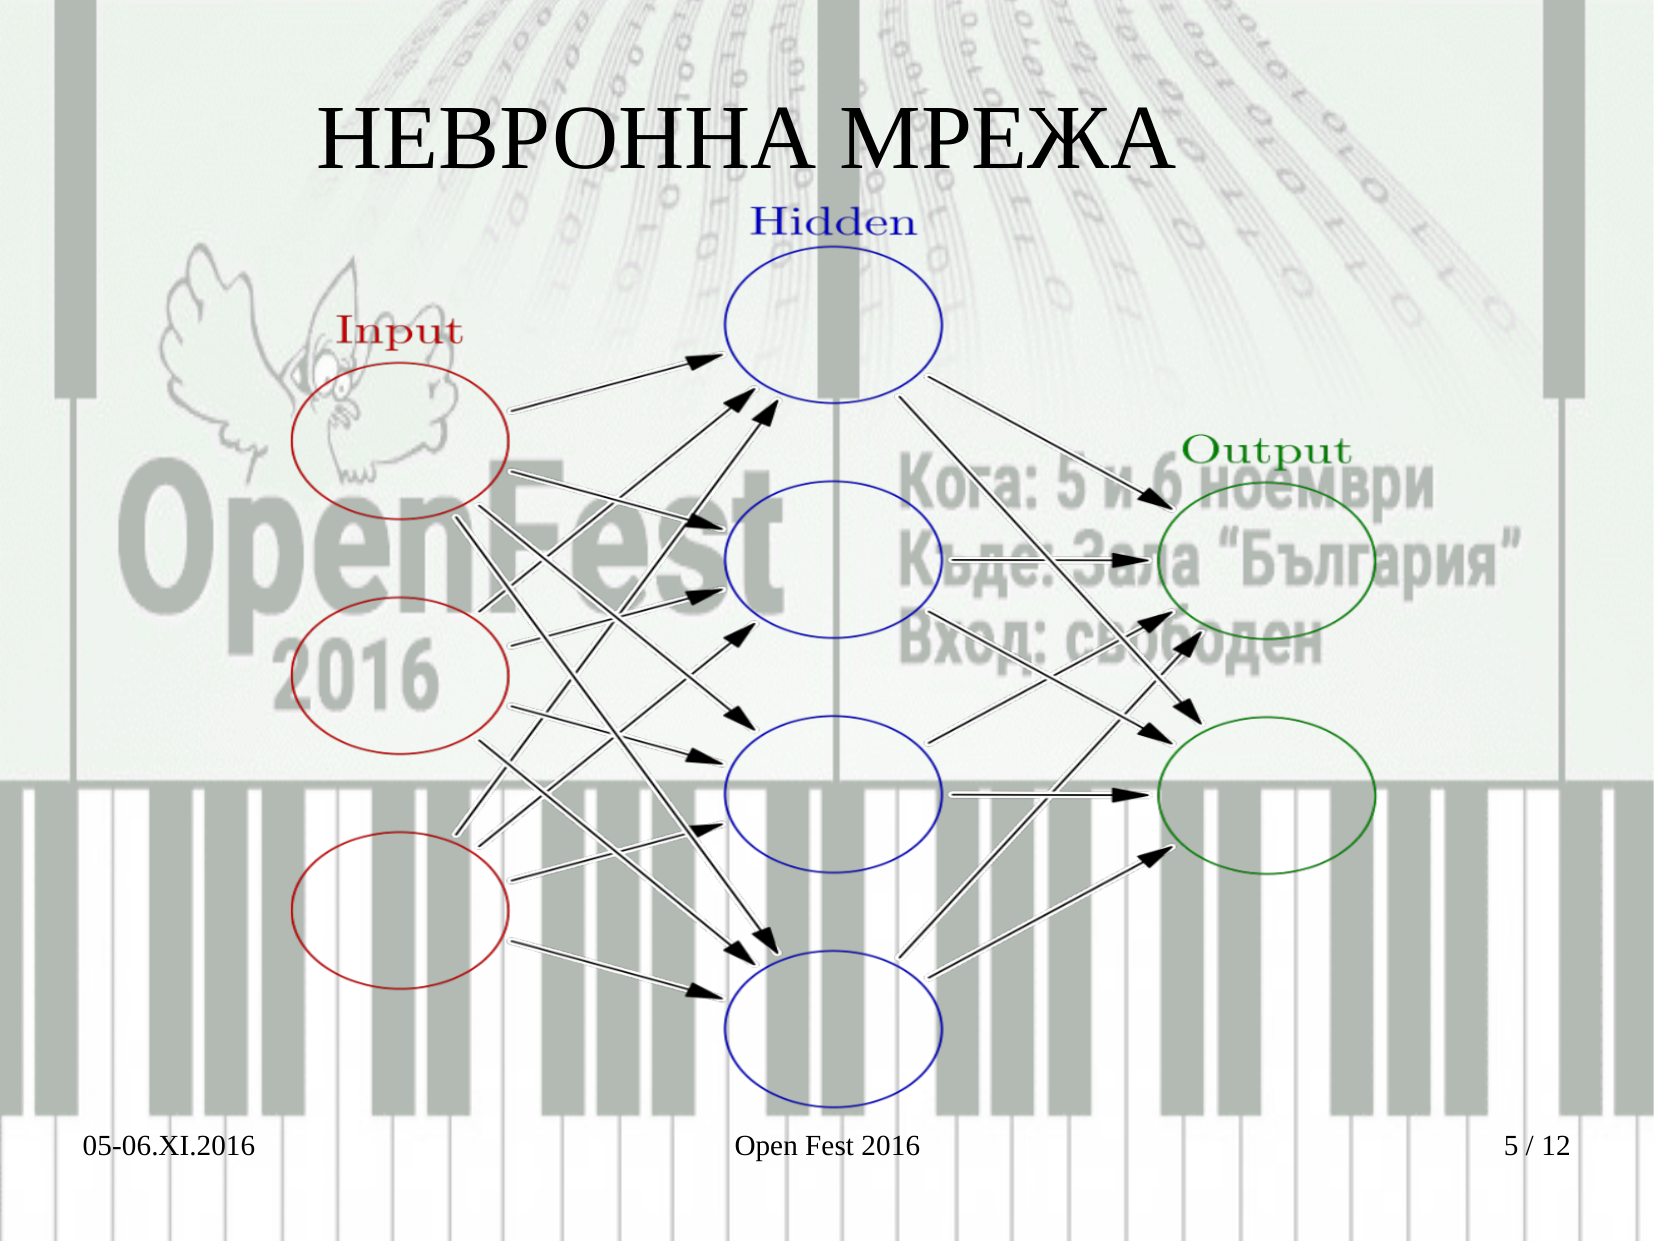

# НЕВРОННА МРЕЖА
05-06.XI.2016
Open Fest 2016
5